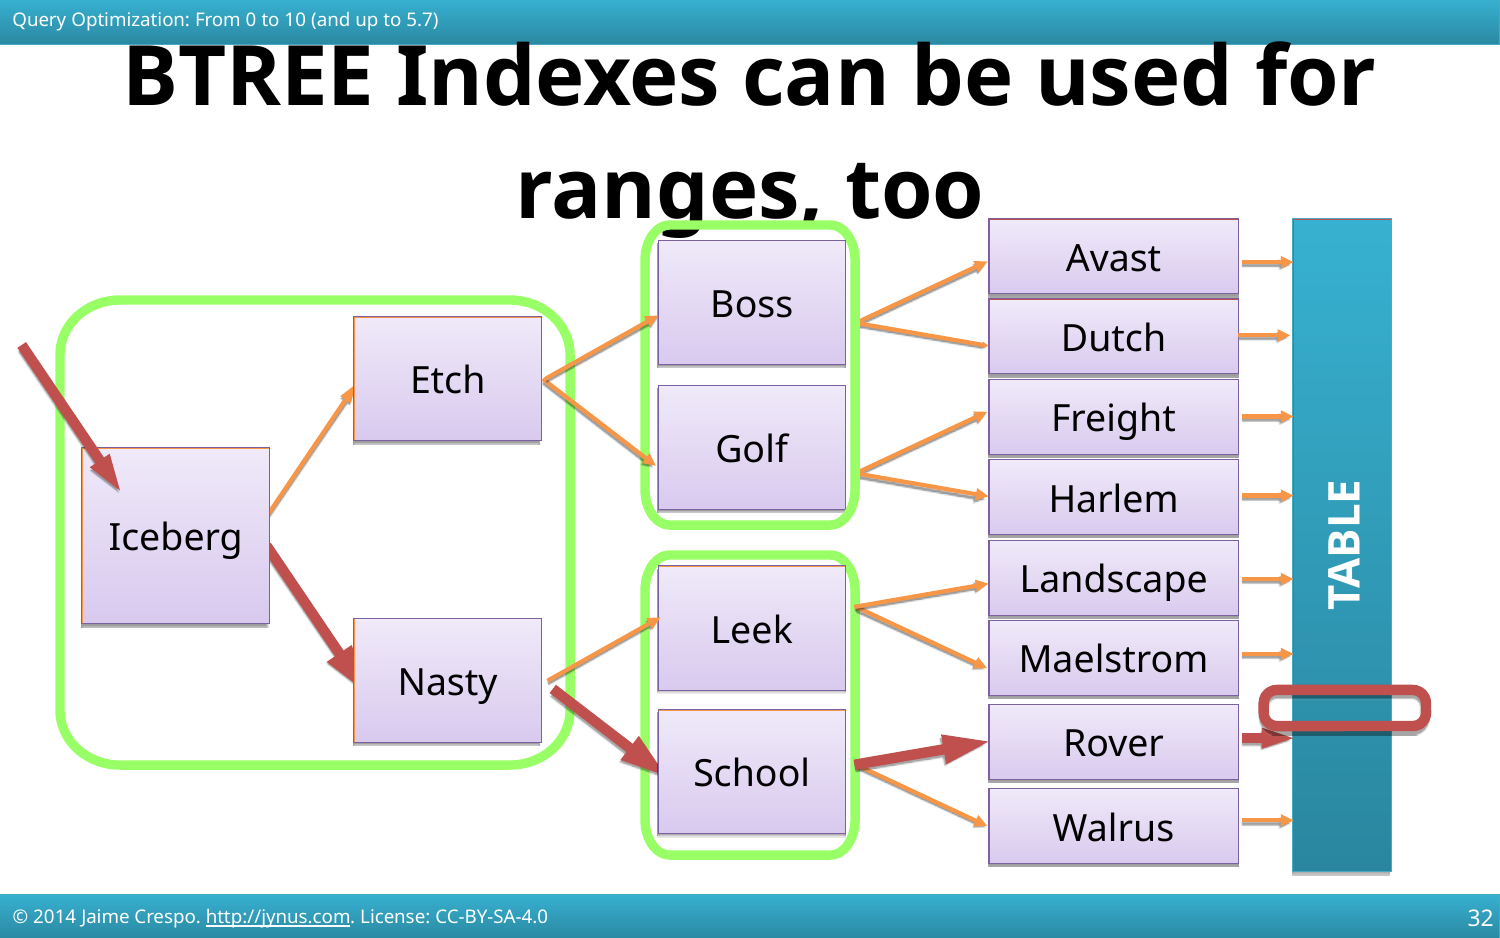

# BTREE Indexes can be used for ranges, too
Avast
Boss
Dutch
Etch
Freight
Golf
Iceberg
Harlem
TABLE
Landscape
Leek
Nasty
Maelstrom
Rover
School
Walrus